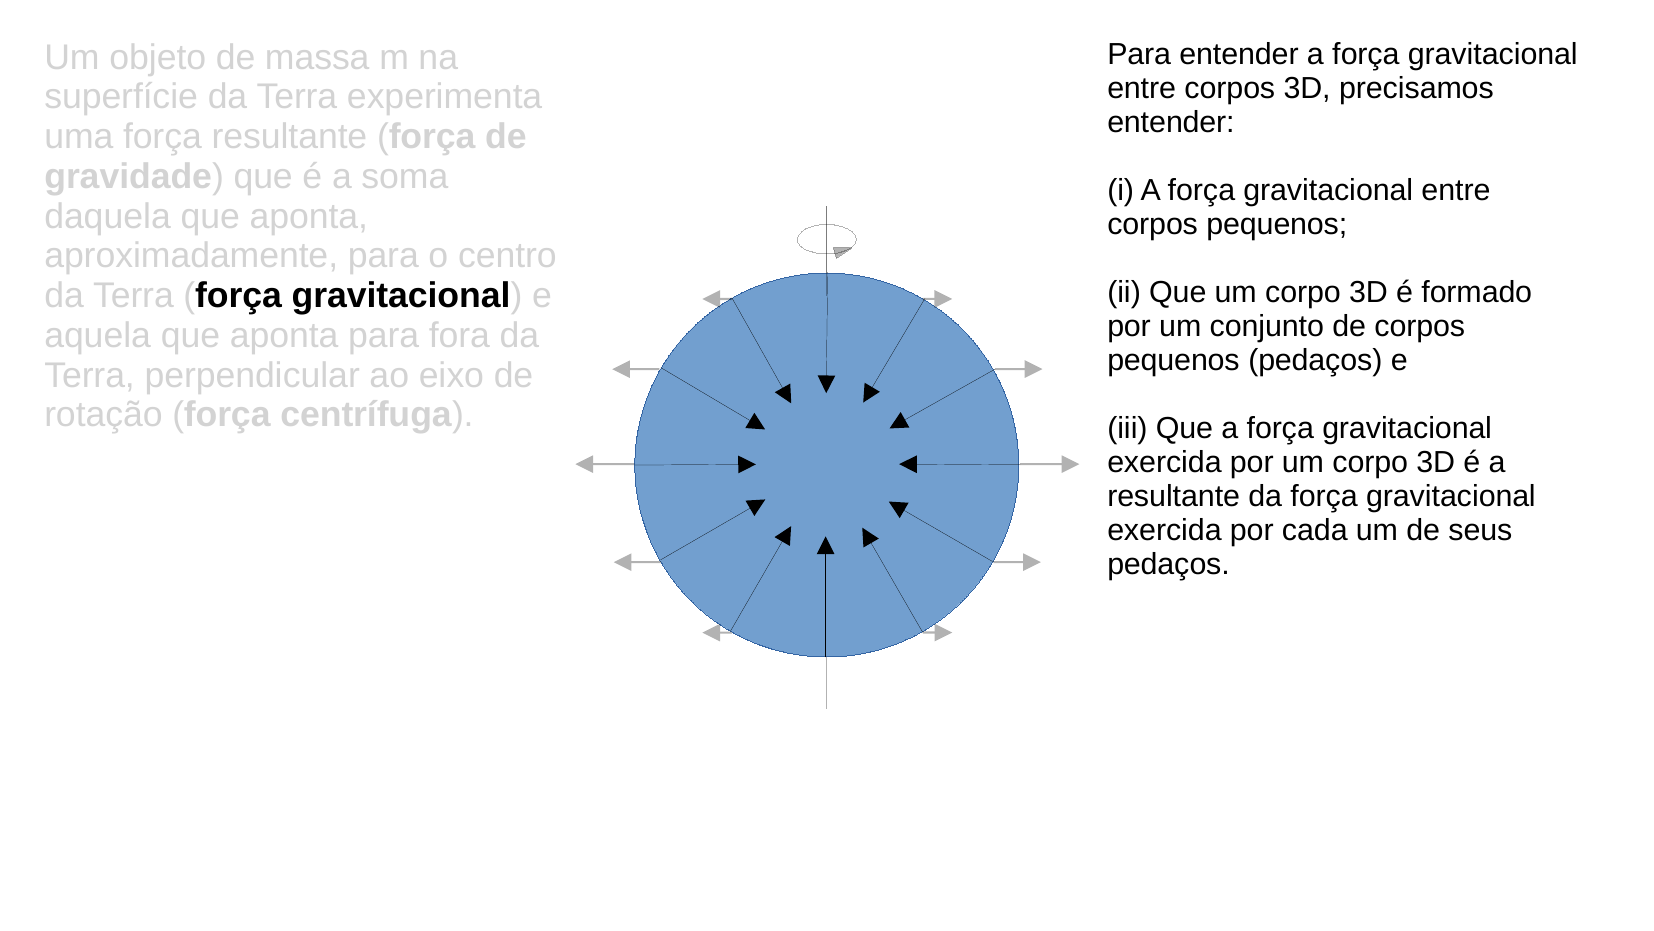

Um objeto de massa m na superfície da Terra experimenta uma força resultante (força de gravidade) que é a soma daquela que aponta, aproximadamente, para o centro da Terra (força gravitacional) e aquela que aponta para fora da Terra, perpendicular ao eixo de rotação (força centrífuga).
Para entender a força gravitacional entre corpos 3D, precisamos entender:
(i) A força gravitacional entre corpos pequenos;
(ii) Que um corpo 3D é formado por um conjunto de corpos pequenos (pedaços) e
(iii) Que a força gravitacional exercida por um corpo 3D é a resultante da força gravitacional exercida por cada um de seus pedaços.